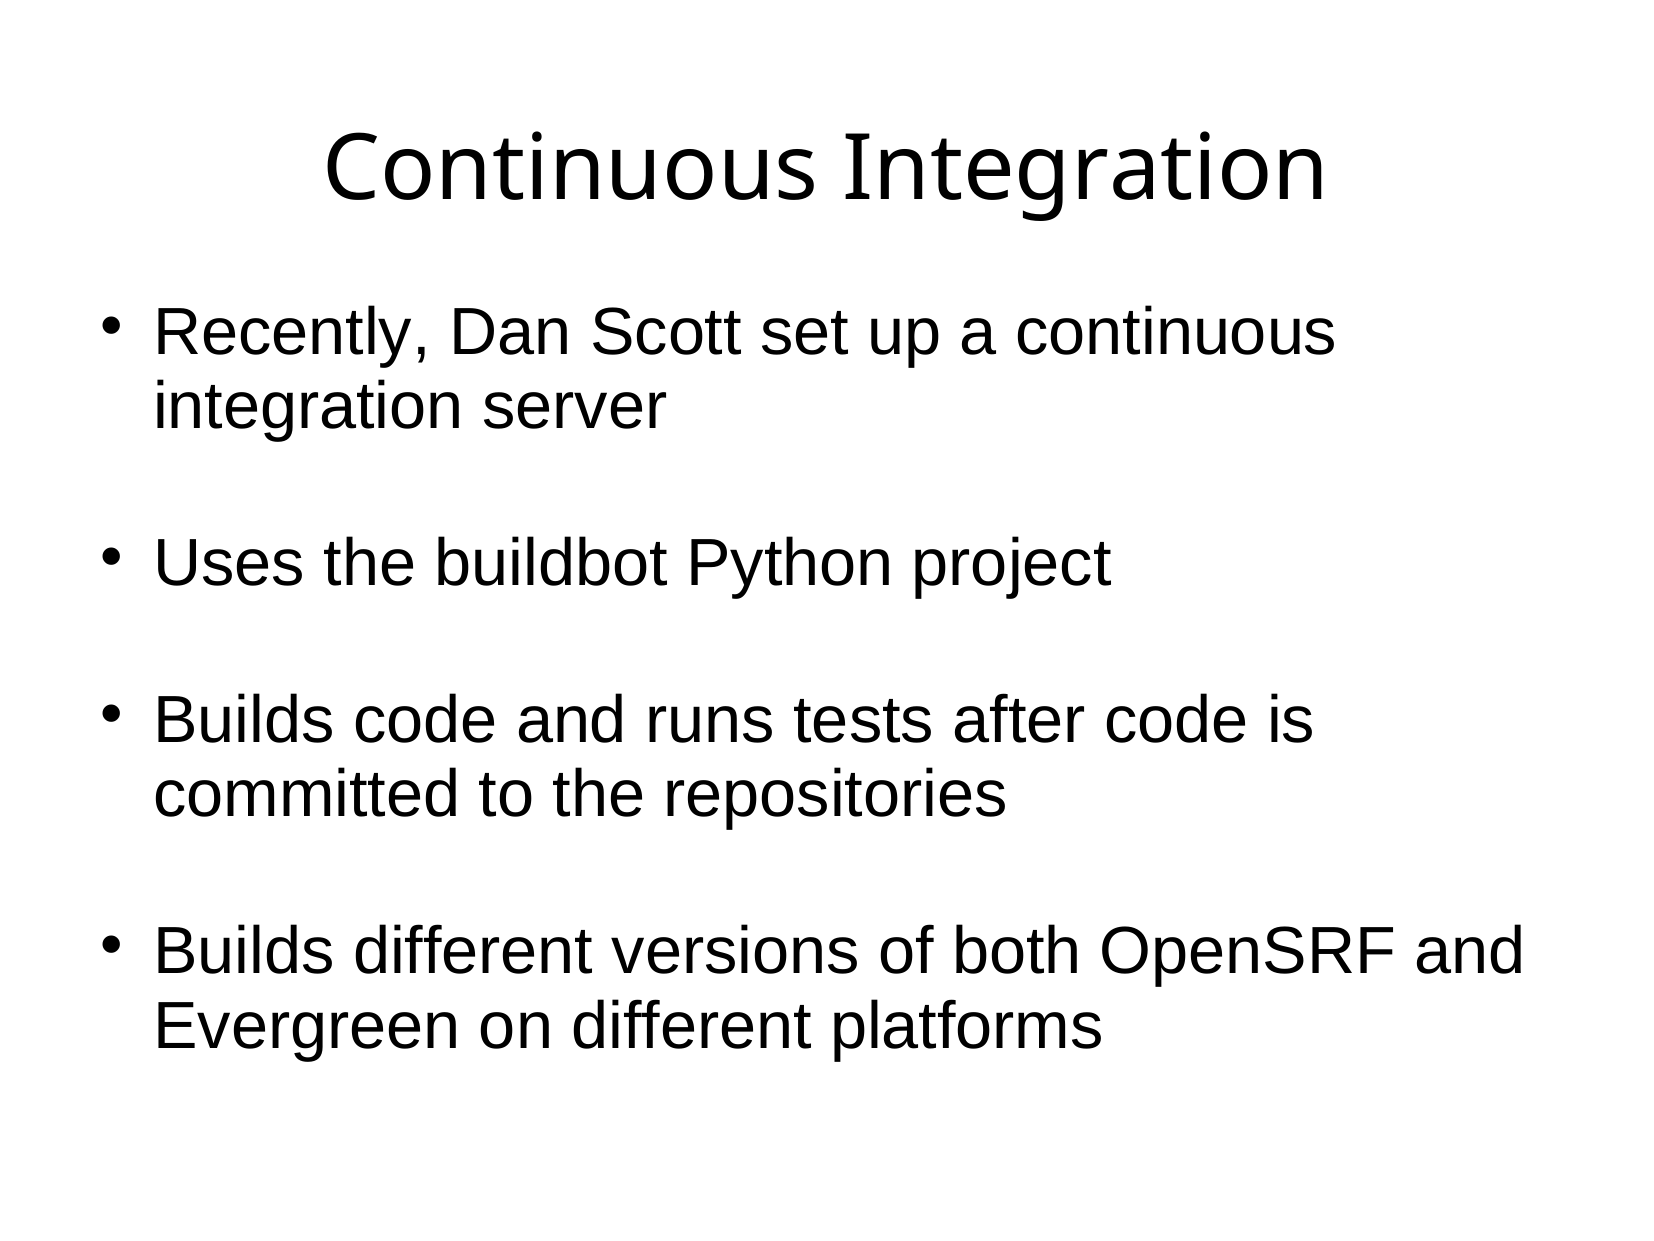

# Continuous Integration
Recently, Dan Scott set up a continuous integration server
Uses the buildbot Python project
Builds code and runs tests after code is committed to the repositories
Builds different versions of both OpenSRF and Evergreen on different platforms